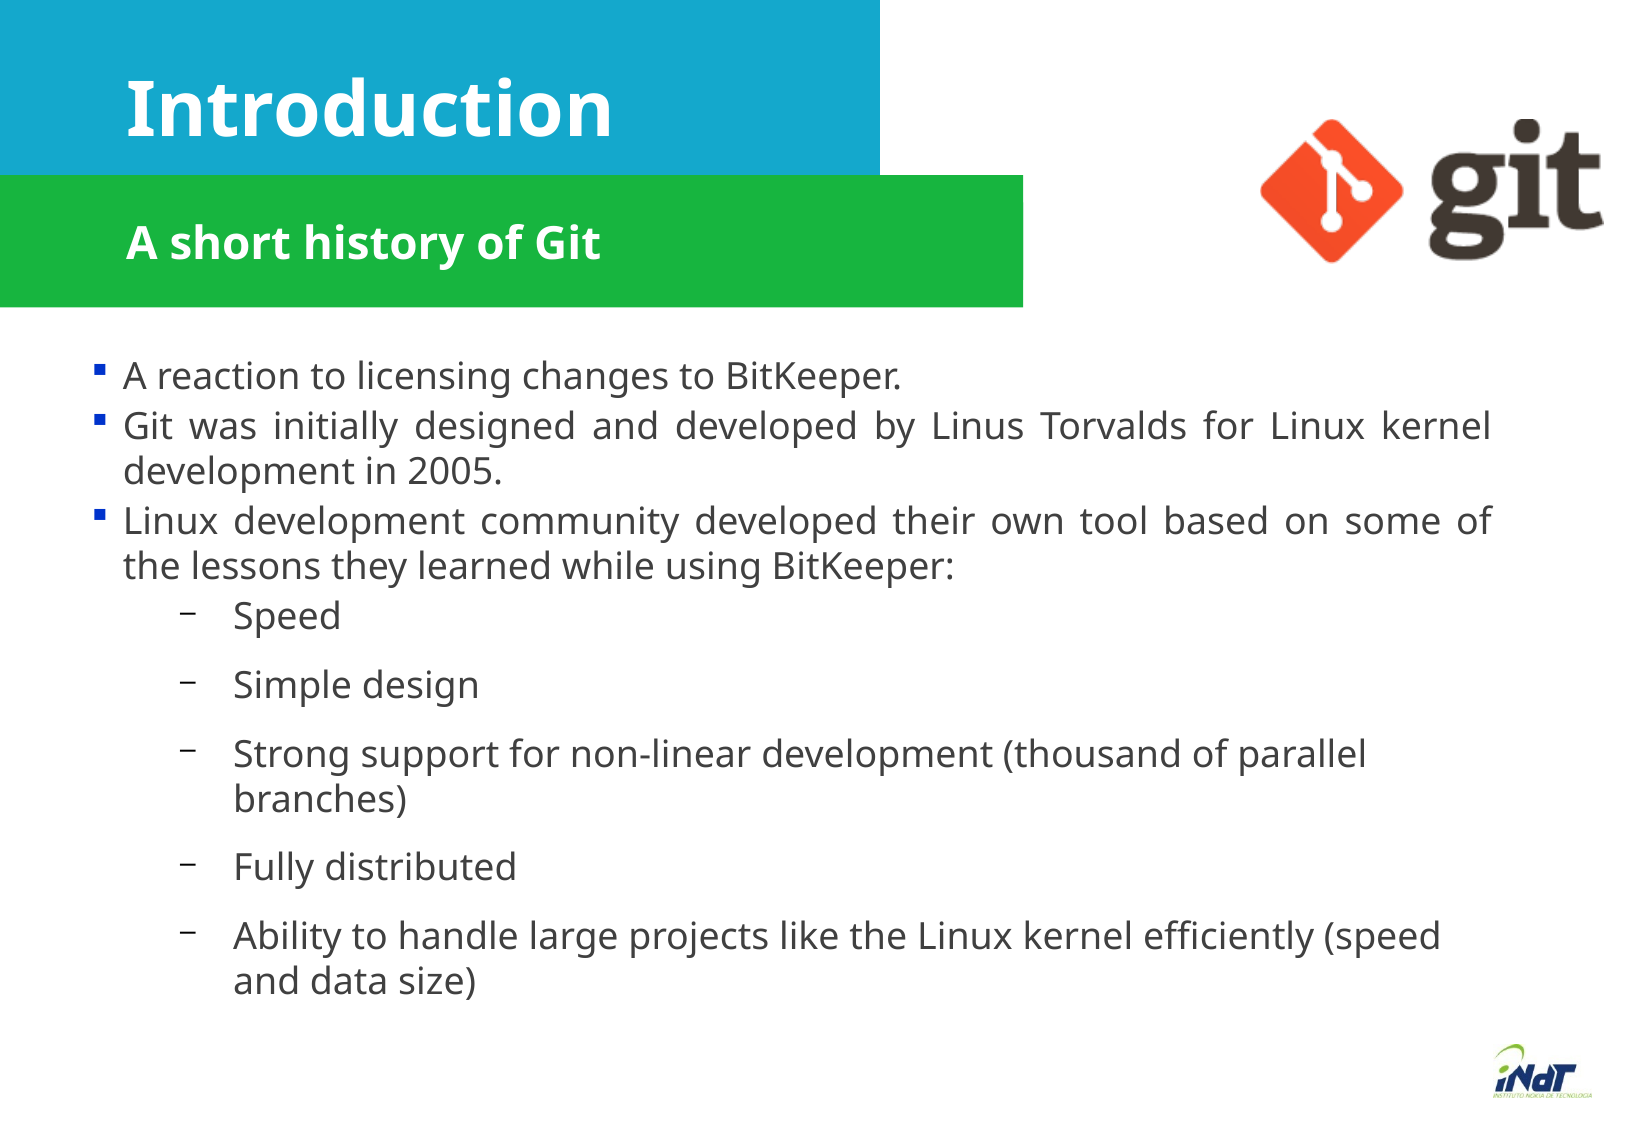

# Introduction
A short history of Git
A reaction to licensing changes to BitKeeper.
Git was initially designed and developed by Linus Torvalds for Linux kernel development in 2005.
Linux development community developed their own tool based on some of the lessons they learned while using BitKeeper:
Speed
Simple design
Strong support for non-linear development (thousand of parallel branches)
Fully distributed
Ability to handle large projects like the Linux kernel efficiently (speed and data size)